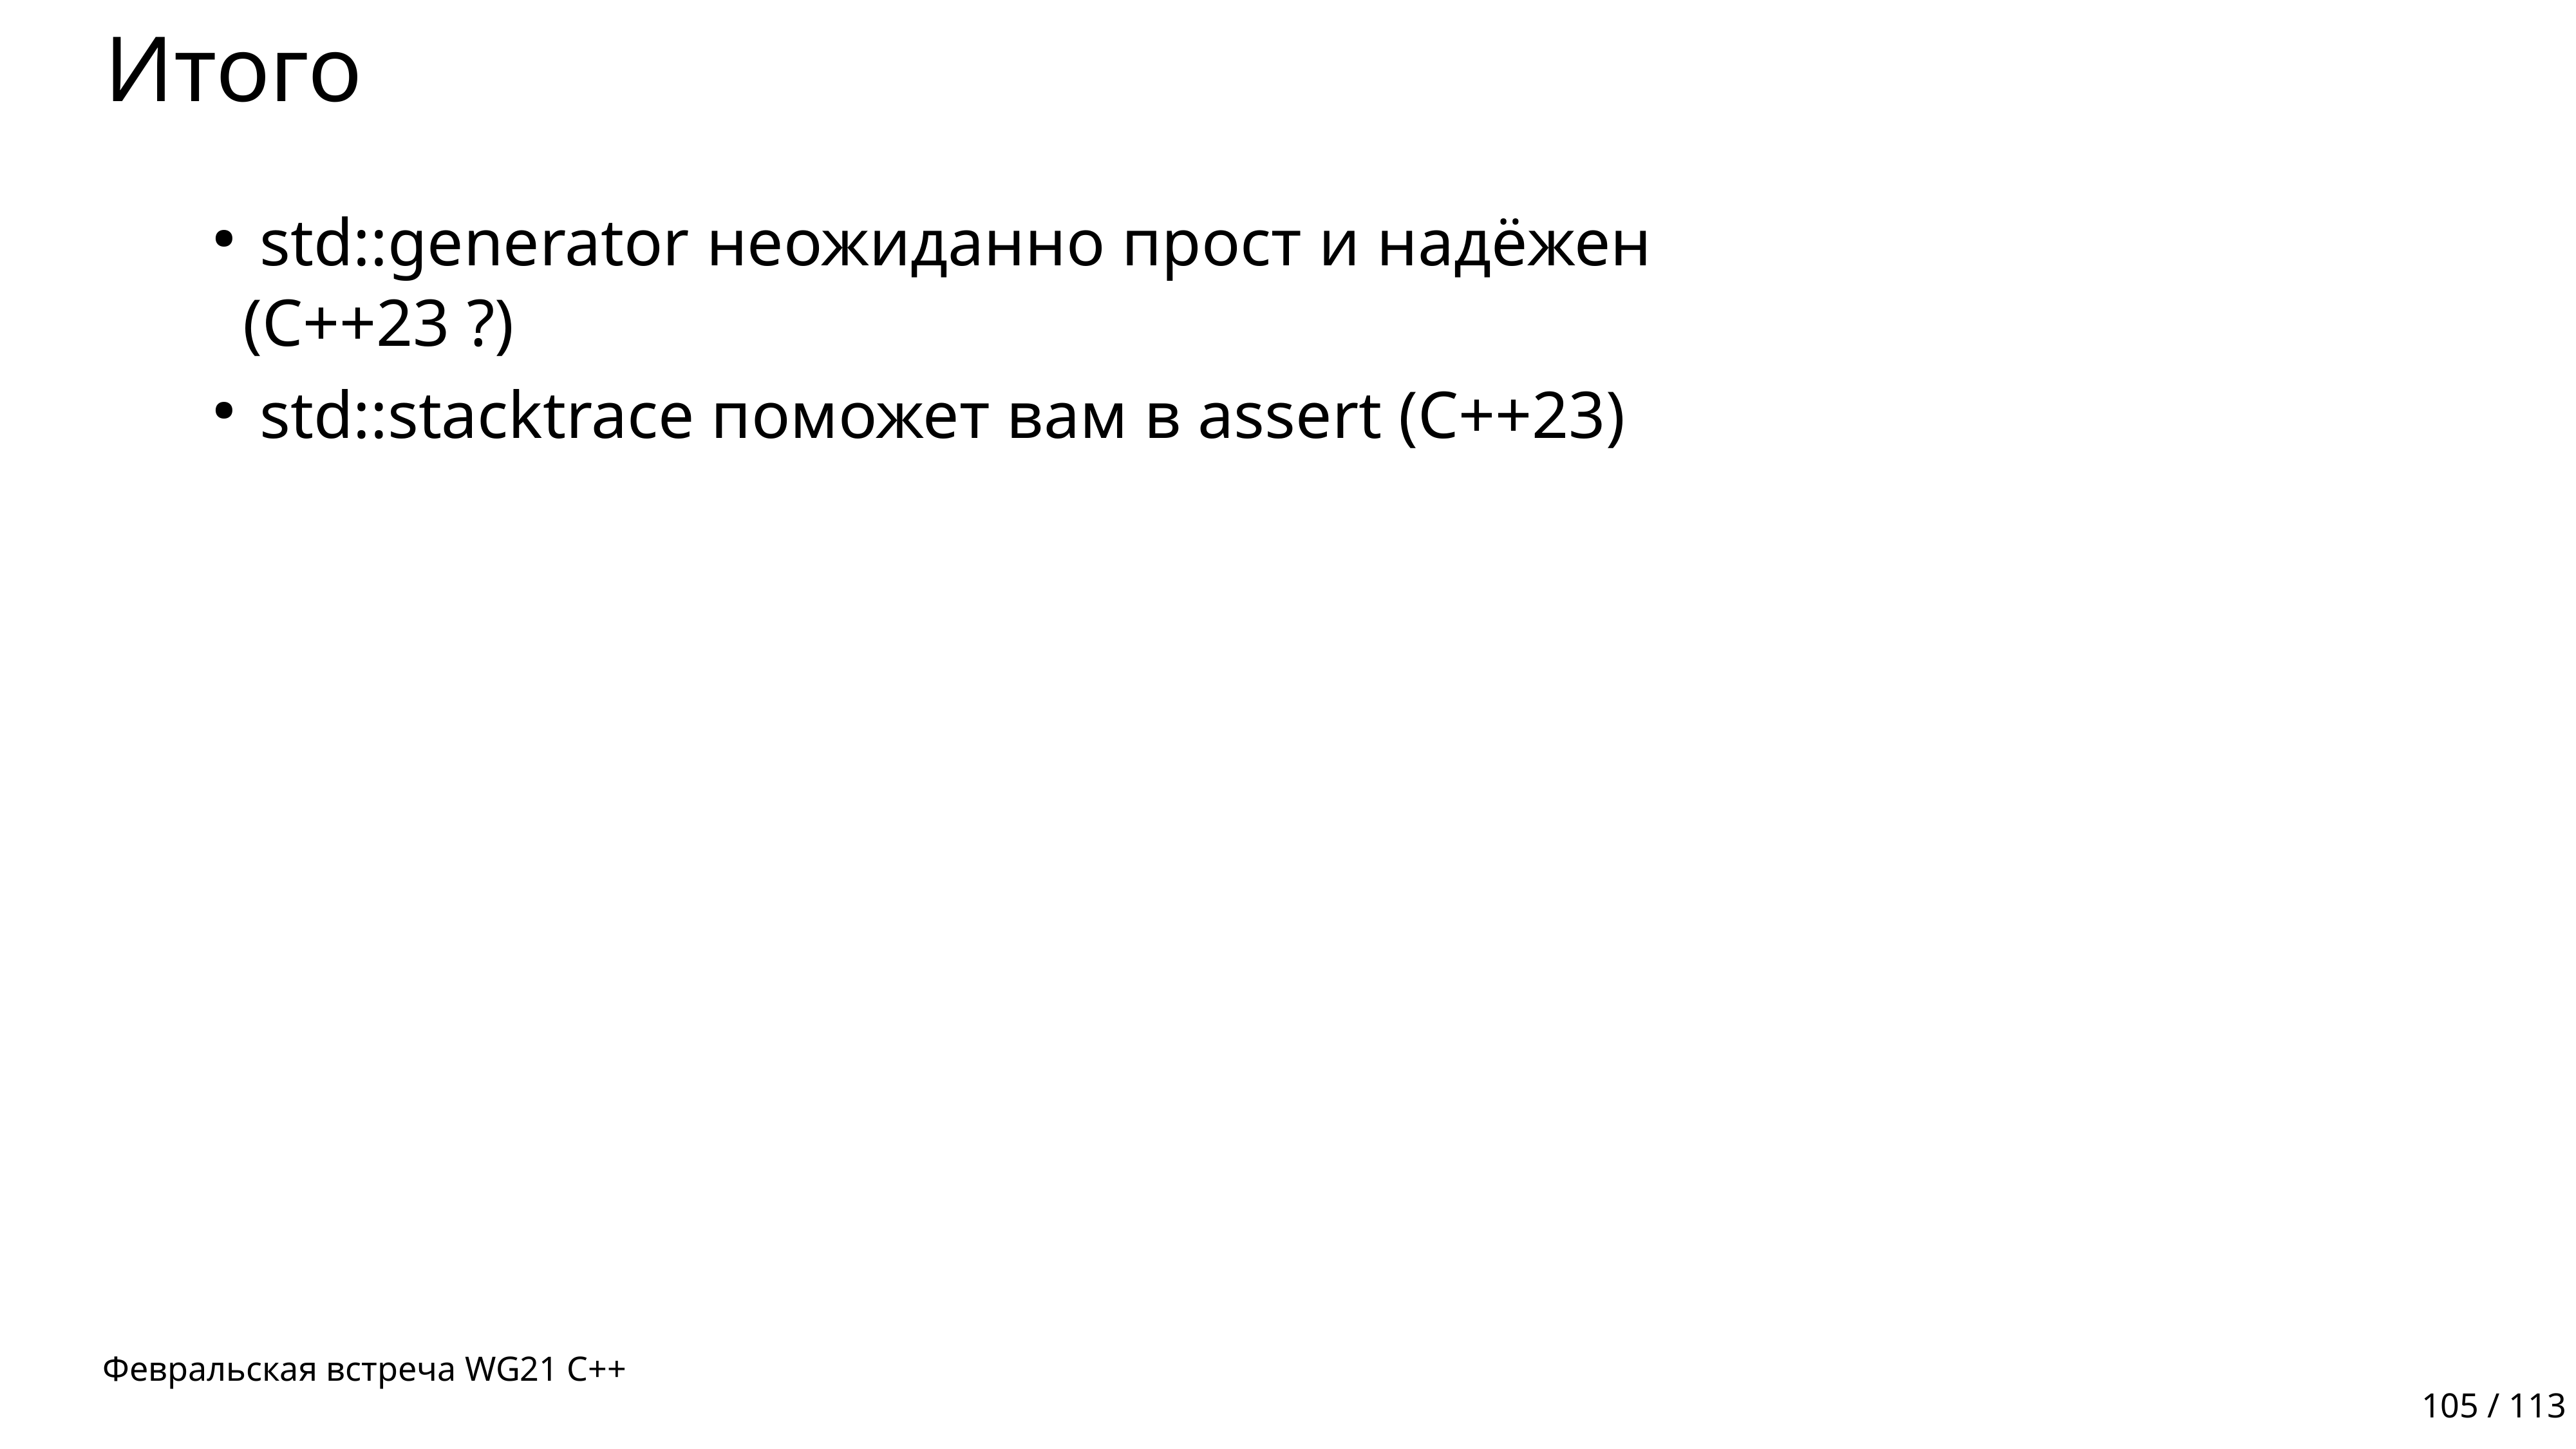

Итого
# std::generator неожиданно прост и надёжен (C++23 ?)
 std::stacktrace поможет вам в assert (С++23)
Февральская встреча WG21 C++